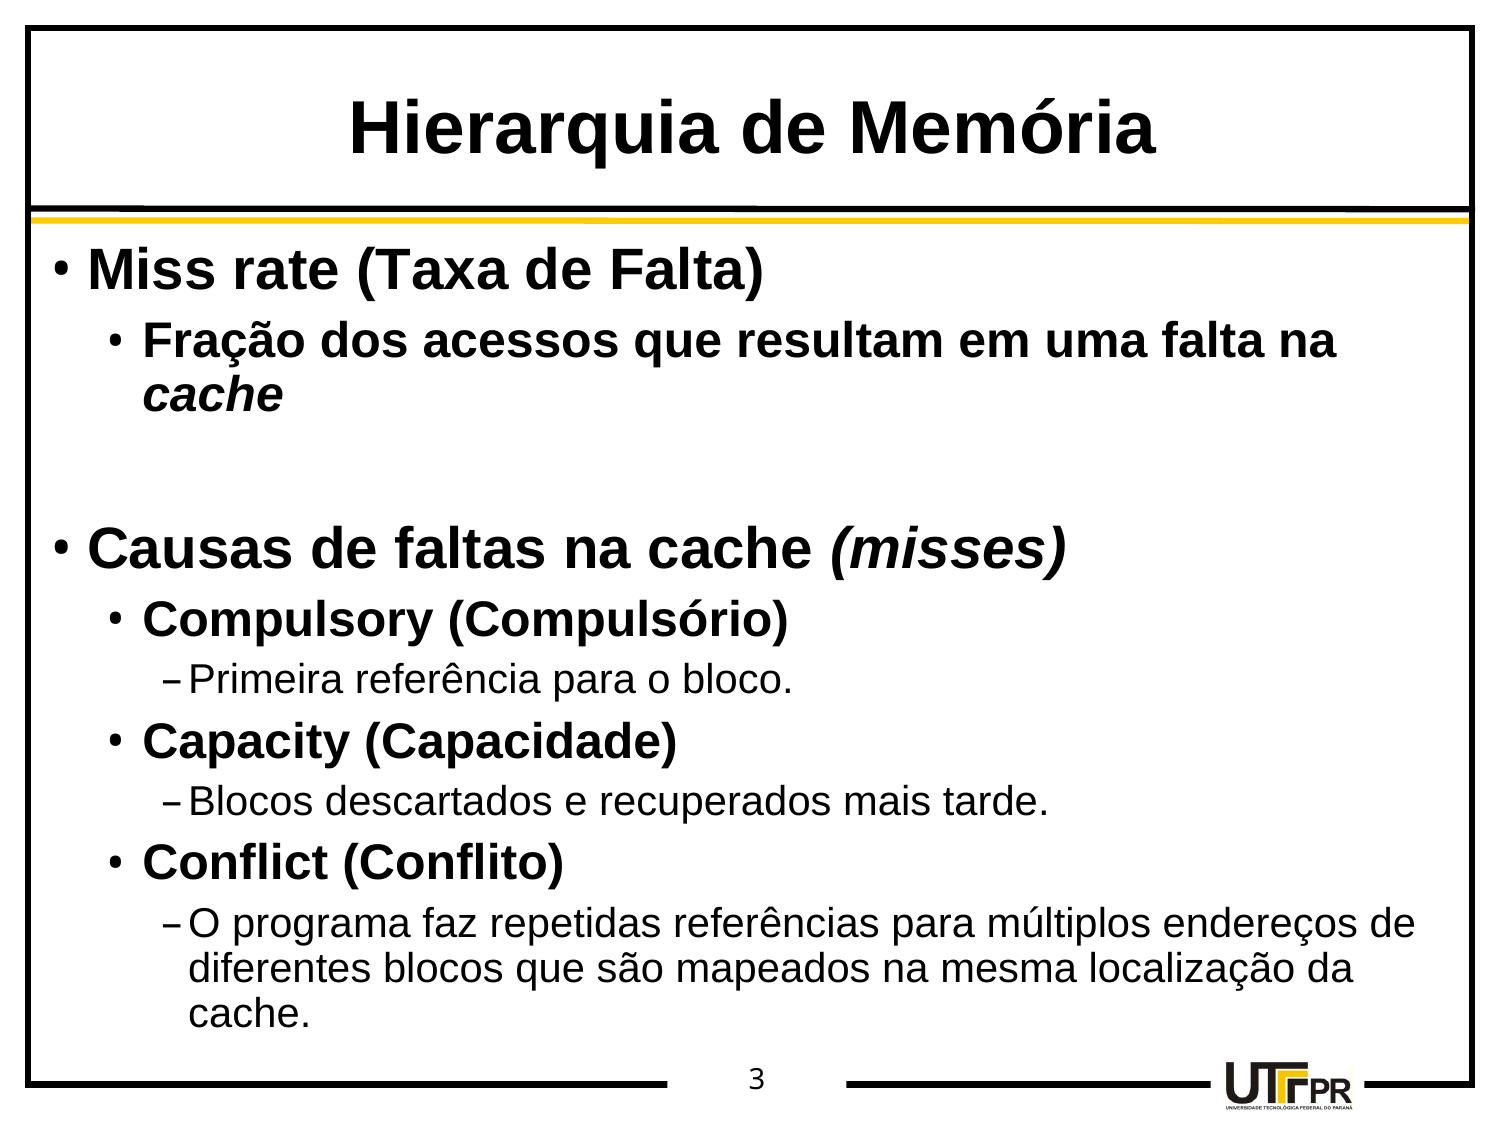

Hierarquia de Memória
# Miss rate (Taxa de Falta)
Fração dos acessos que resultam em uma falta na cache
Causas de faltas na cache (misses)
Compulsory (Compulsório)
Primeira referência para o bloco.
Capacity (Capacidade)
Blocos descartados e recuperados mais tarde.
Conflict (Conflito)
O programa faz repetidas referências para múltiplos endereços de diferentes blocos que são mapeados na mesma localização da cache.